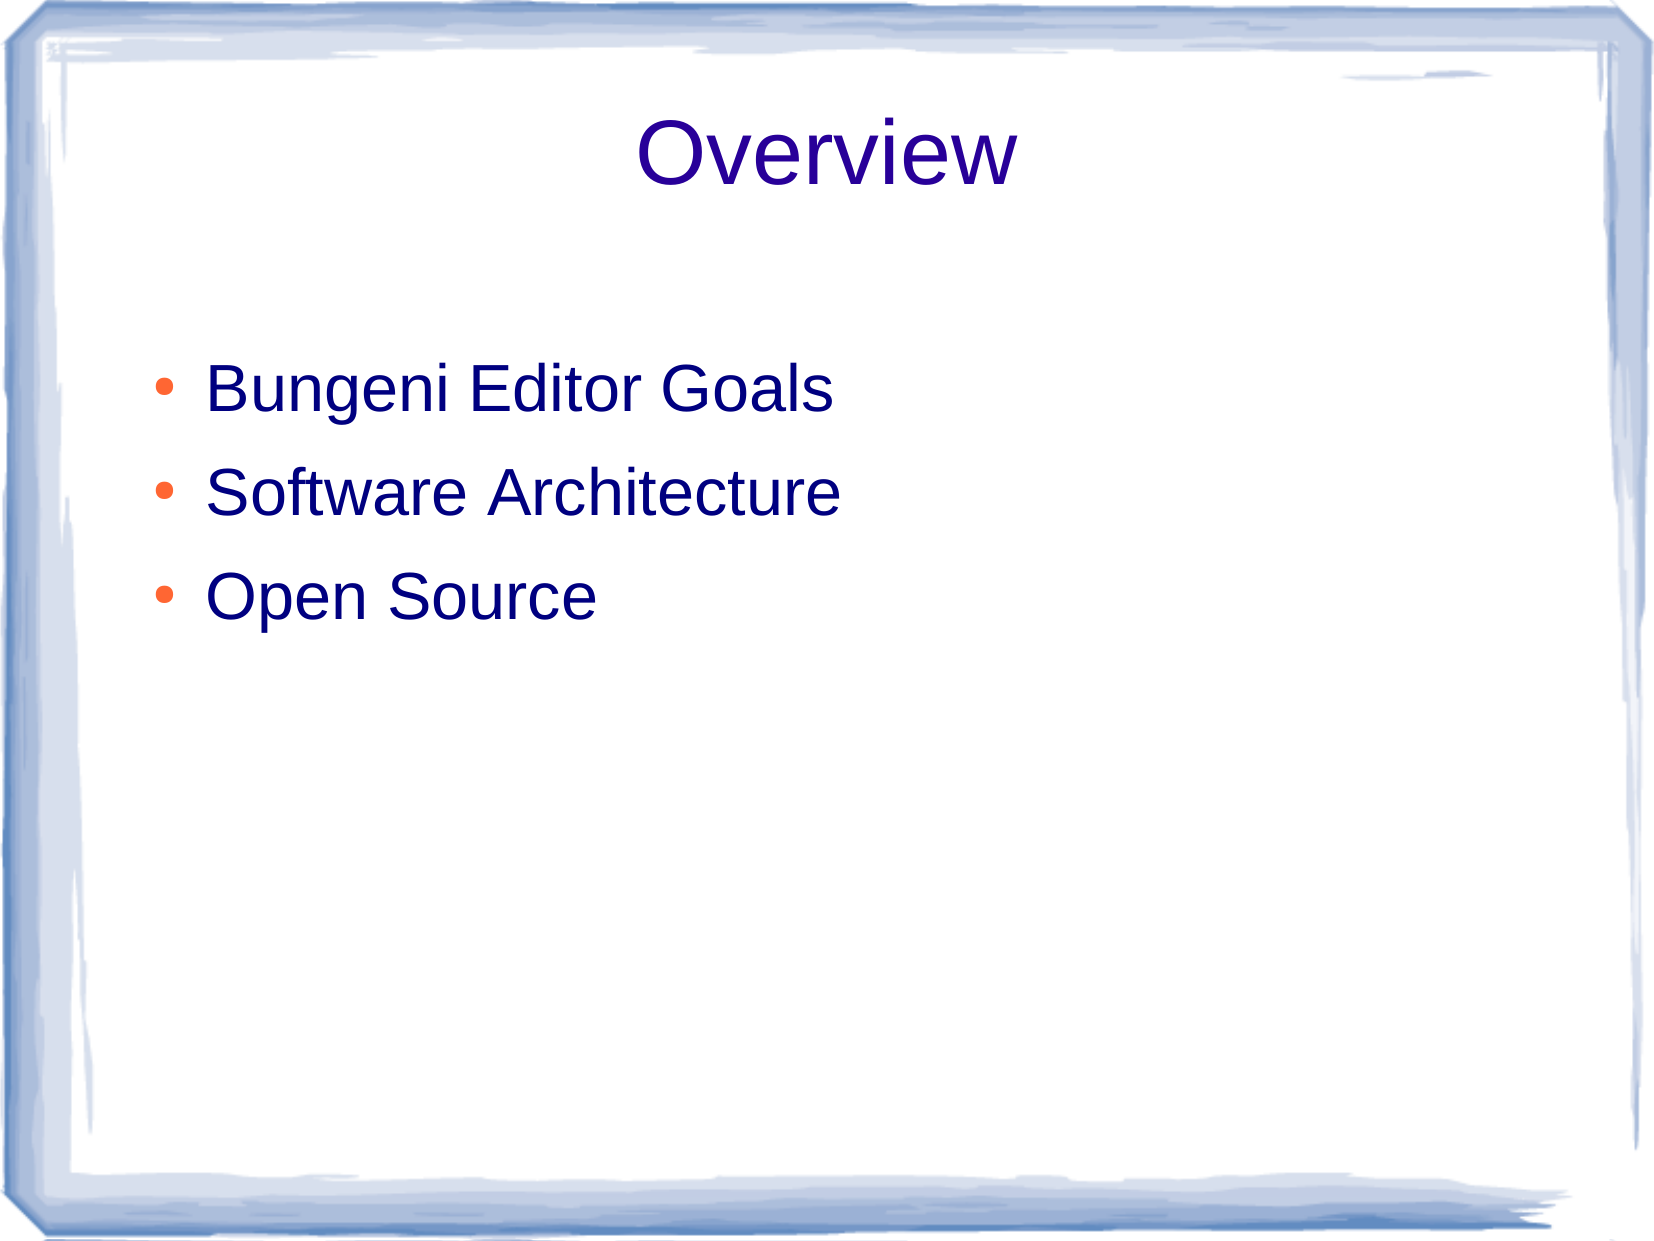

# Overview
Bungeni Editor Goals
Software Architecture
Open Source